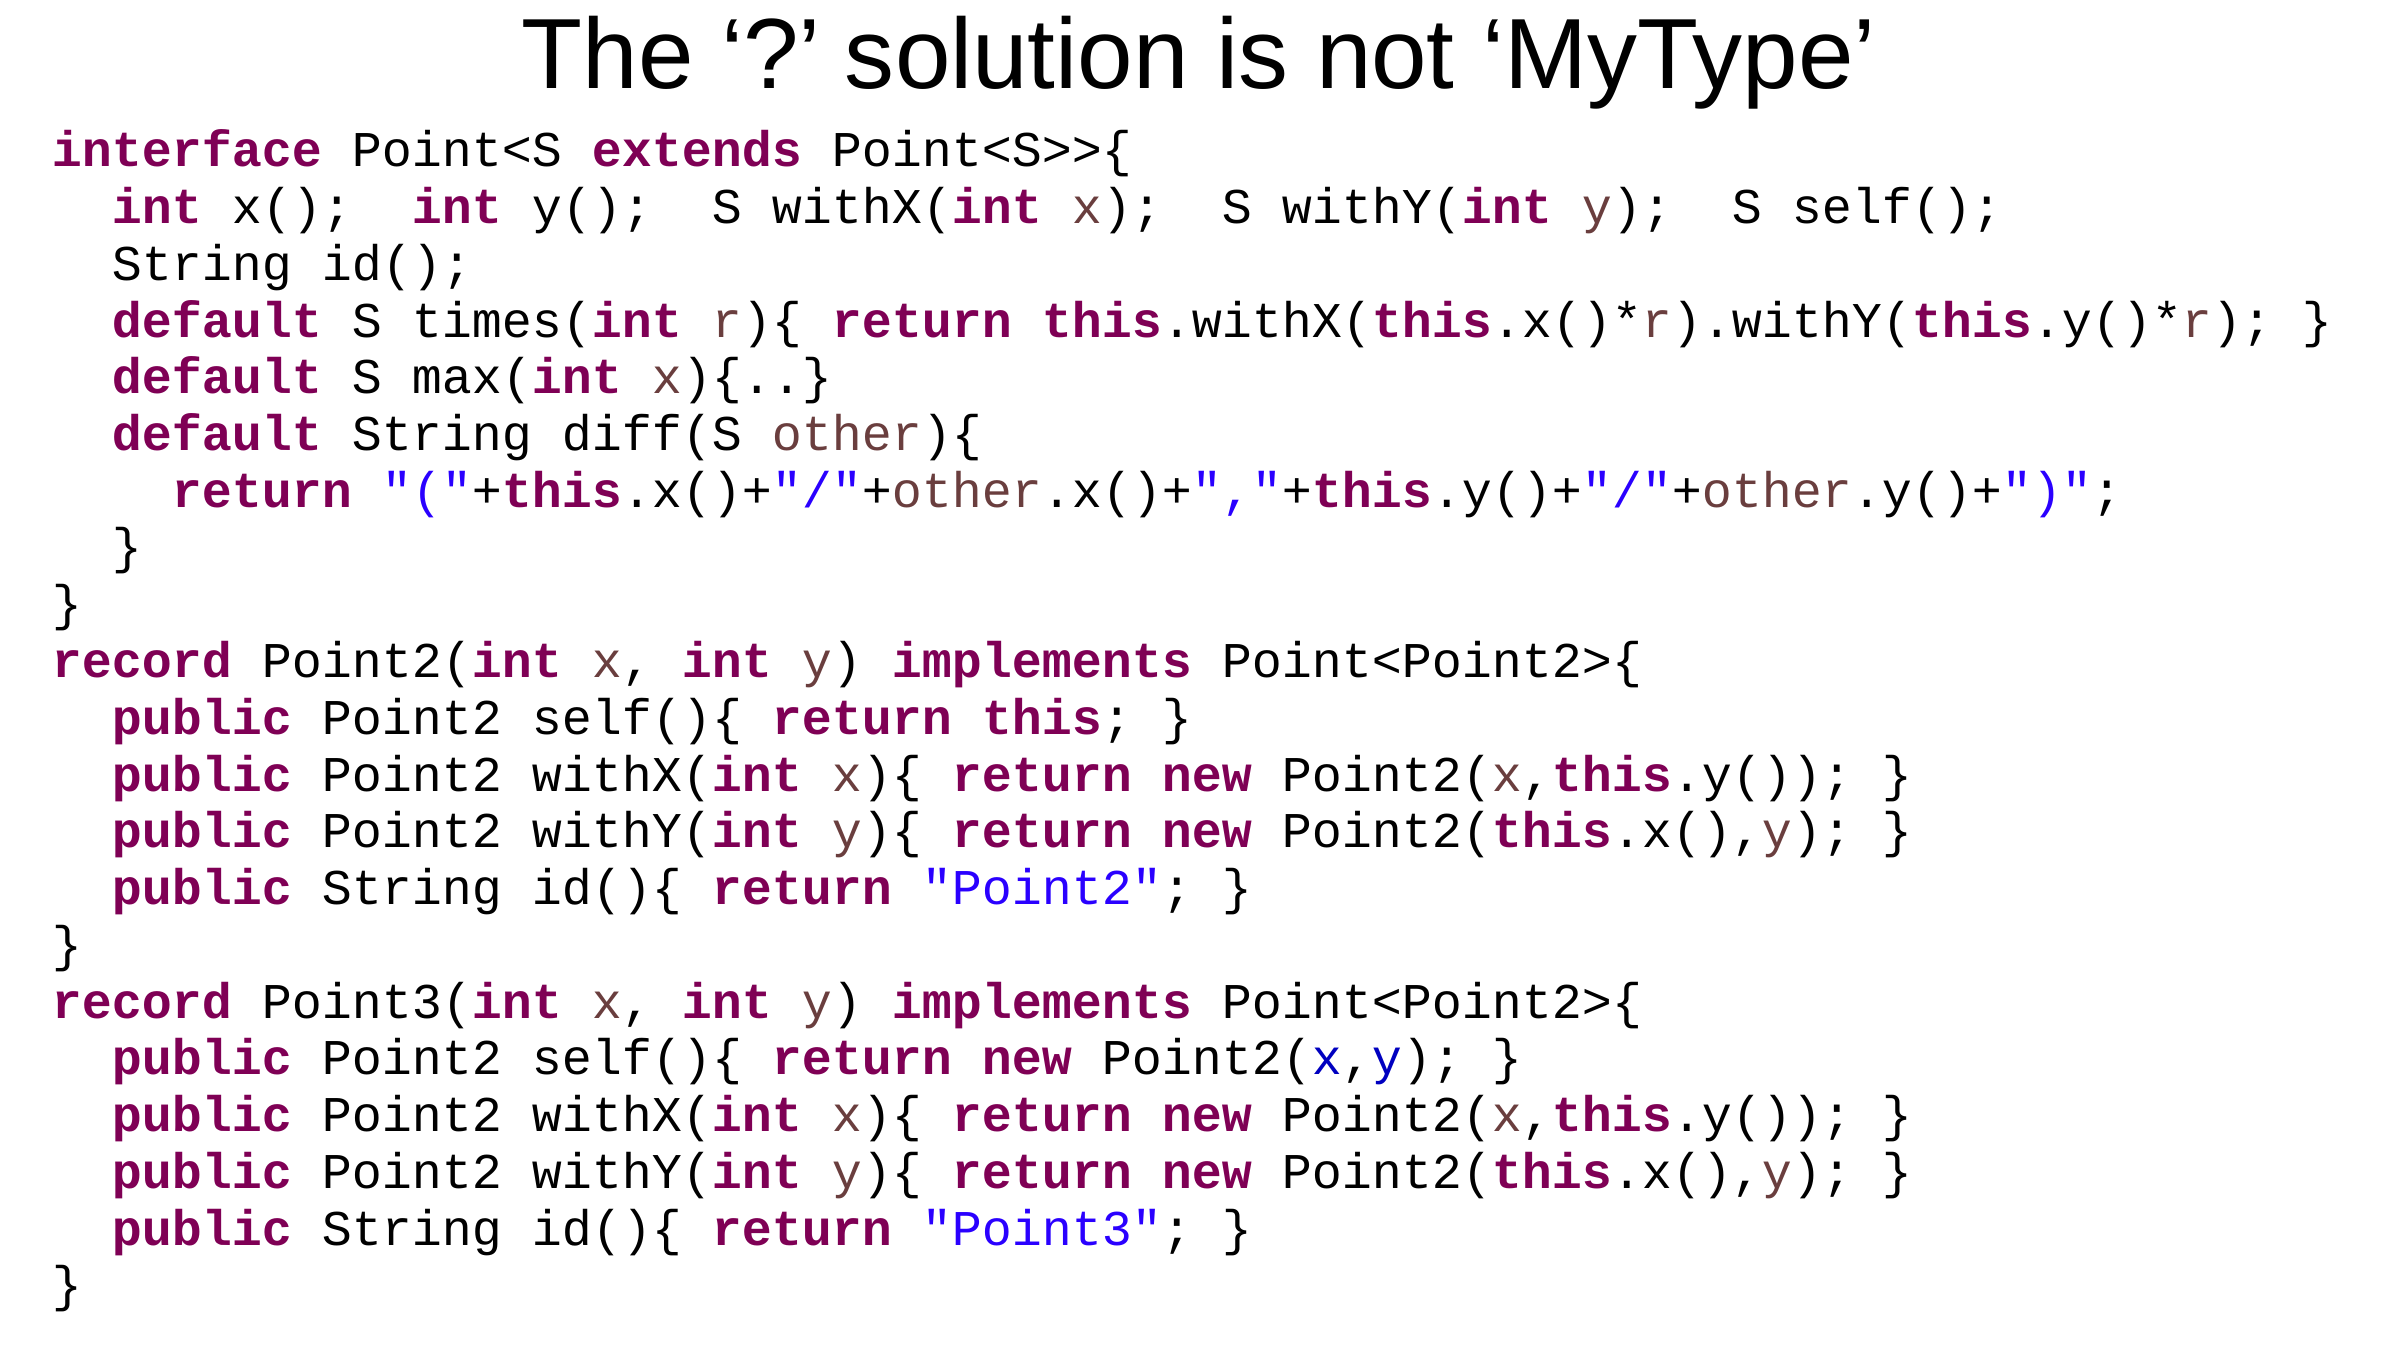

# The ‘?’ solution is not ‘MyType’
interface Point<S extends Point<S>>{
 int x(); int y(); S withX(int x); S withY(int y); S self();
 String id();
 default S times(int r){ return this.withX(this.x()*r).withY(this.y()*r); }
 default S max(int x){..}
 default String diff(S other){
 return "("+this.x()+"/"+other.x()+","+this.y()+"/"+other.y()+")";
 }
}
record Point2(int x, int y) implements Point<Point2>{
 public Point2 self(){ return this; }
 public Point2 withX(int x){ return new Point2(x,this.y()); }
 public Point2 withY(int y){ return new Point2(this.x(),y); }
 public String id(){ return "Point2"; }
}
record Point3(int x, int y) implements Point<Point2>{
 public Point2 self(){ return new Point2(x,y); }
 public Point2 withX(int x){ return new Point2(x,this.y()); }
 public Point2 withY(int y){ return new Point2(this.x(),y); }
 public String id(){ return "Point3"; }
}